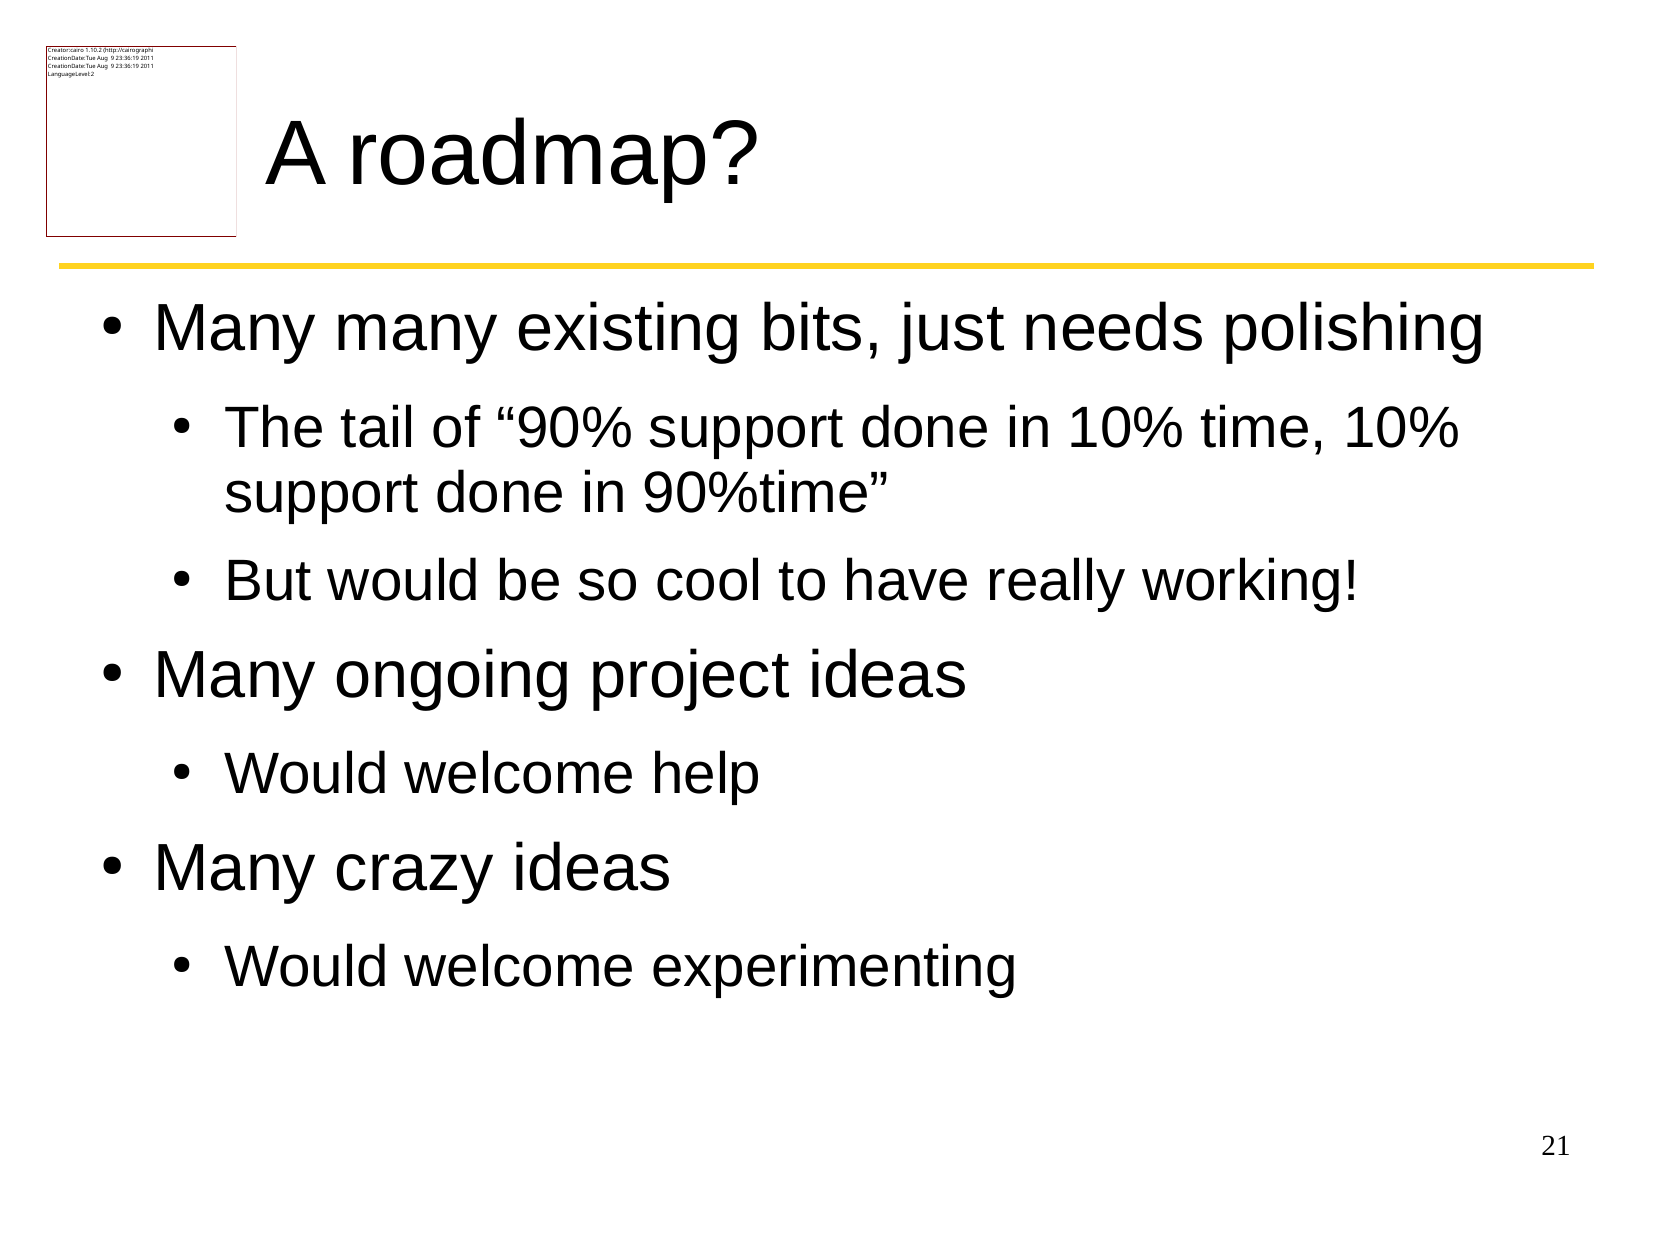

# A roadmap?
Many many existing bits, just needs polishing
The tail of “90% support done in 10% time, 10% support done in 90%time”
But would be so cool to have really working!
Many ongoing project ideas
Would welcome help
Many crazy ideas
Would welcome experimenting
21